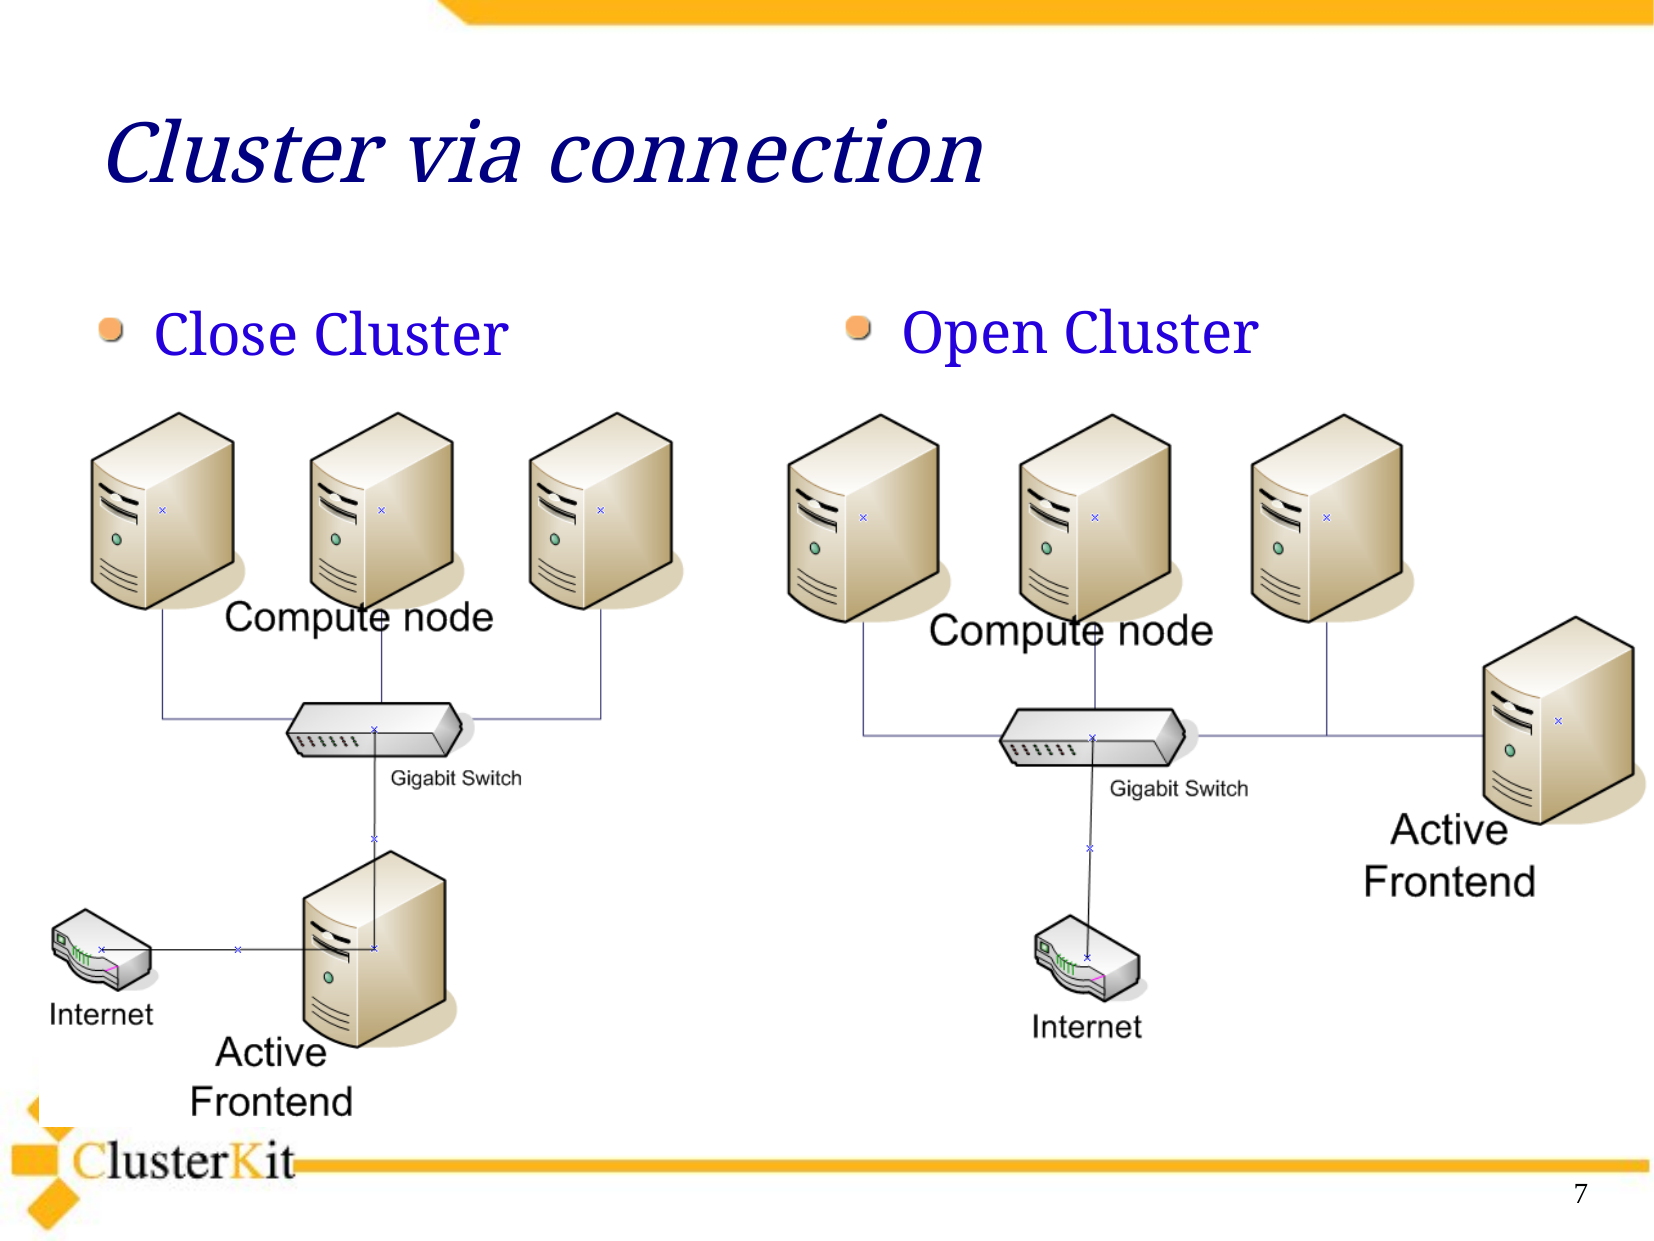

# Cluster via connection
Close Cluster
Open Cluster
7